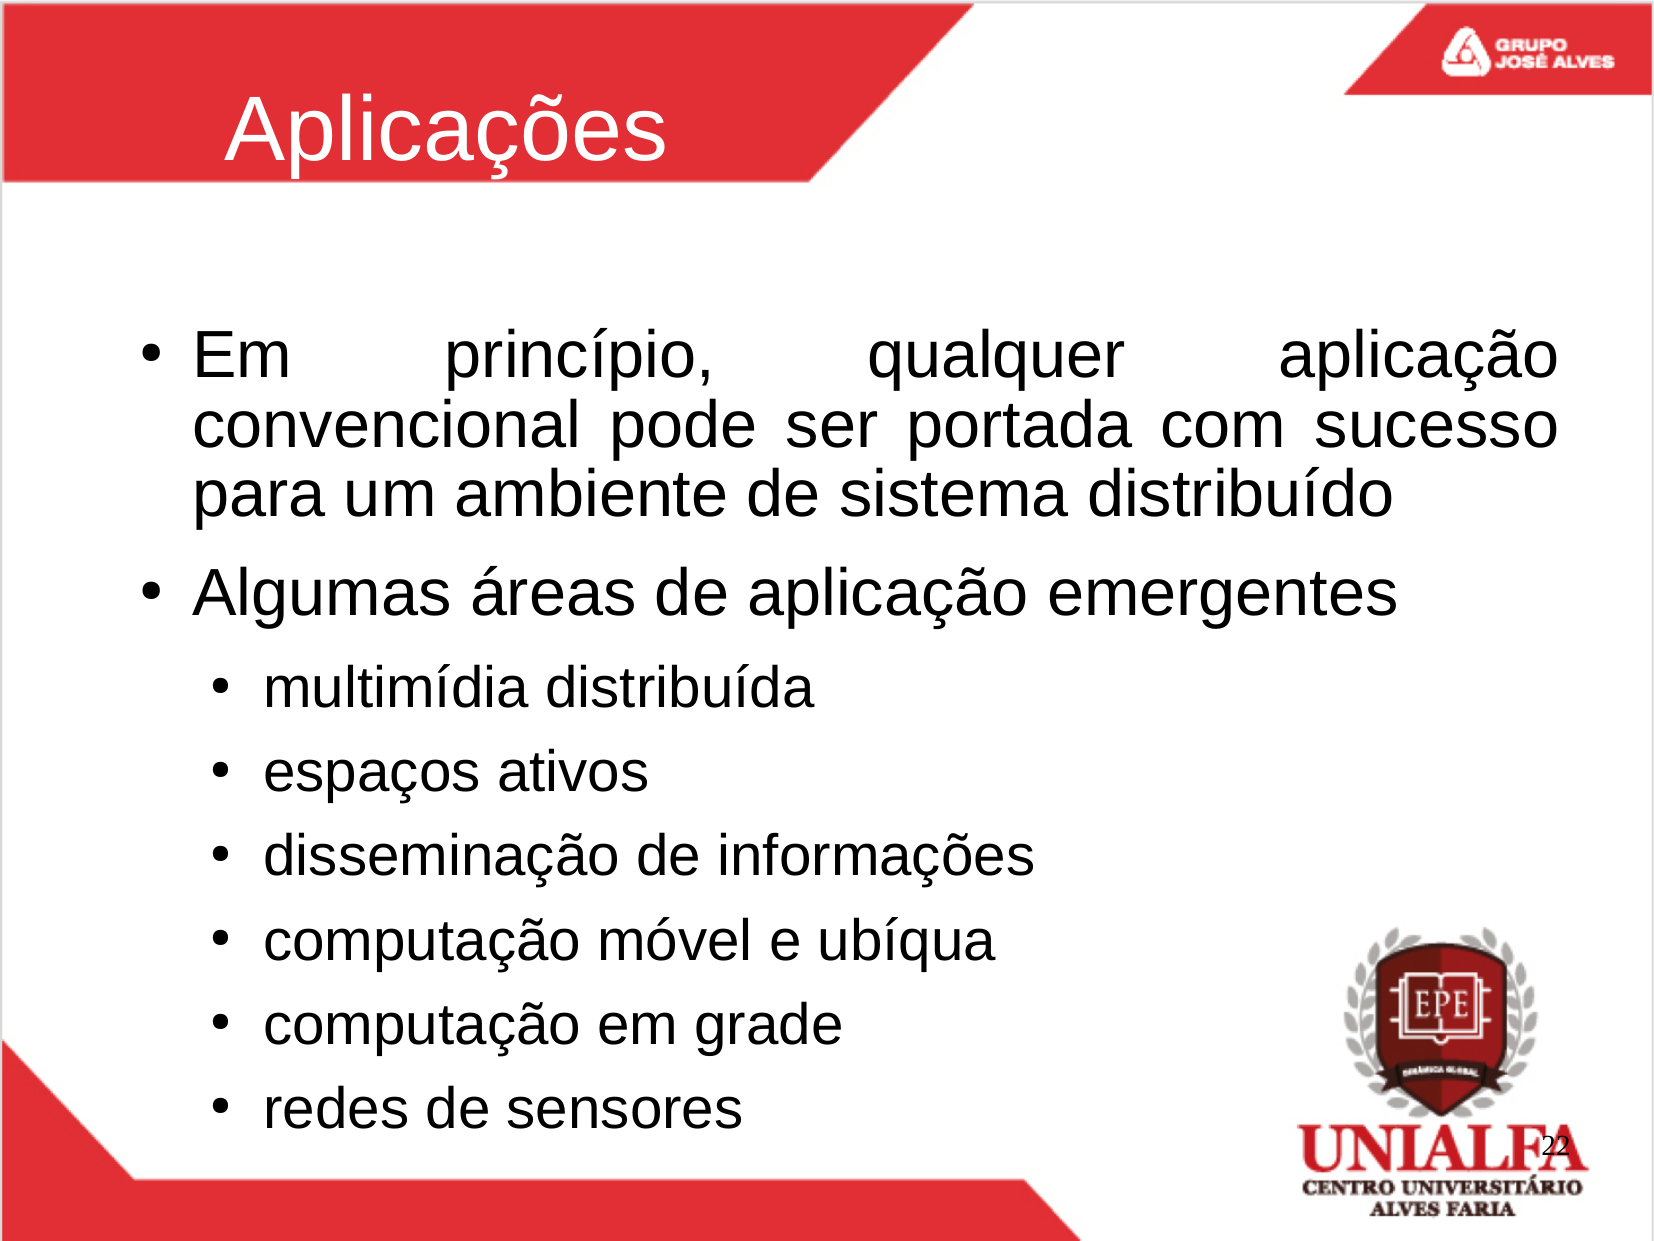

# Aplicações
Em princípio, qualquer aplicação convencional pode ser portada com sucesso para um ambiente de sistema distribuído
Algumas áreas de aplicação emergentes
multimídia distribuída
espaços ativos
disseminação de informações
computação móvel e ubíqua
computação em grade
redes de sensores
22